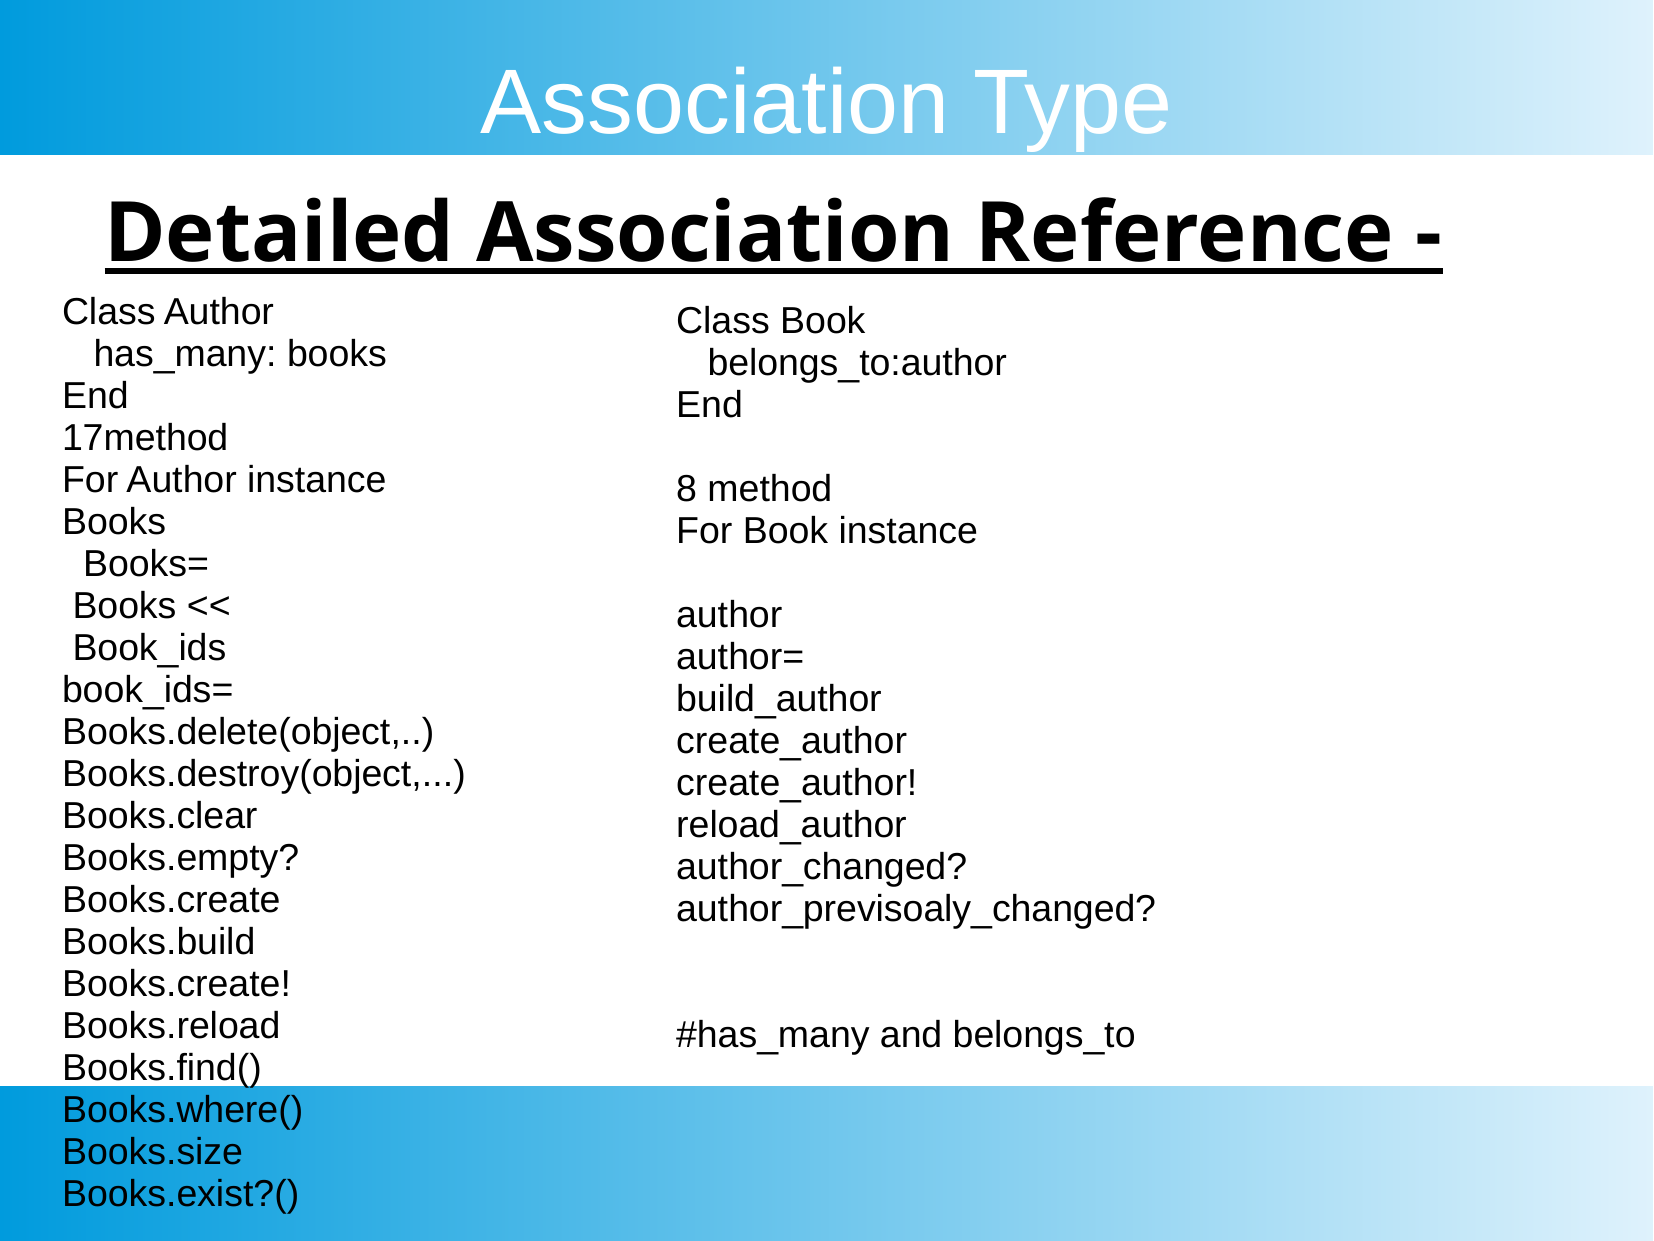

# Association Type
Detailed Association Reference -
Class Author
 has_many: books
End
17method
For Author instance									 					 Books
 Books=
 Books <<
 Book_ids
book_ids=
Books.delete(object,..)
Books.destroy(object,...)
Books.clear
Books.empty?
Books.create
Books.build
Books.create!
Books.reload
Books.find()
Books.where()
Books.size
Books.exist?()
Class Book
 belongs_to:author
End
8 method
For Book instance
author
author=
build_author
create_author
create_author!
reload_author
author_changed?
author_previsoaly_changed?
#has_many and belongs_to